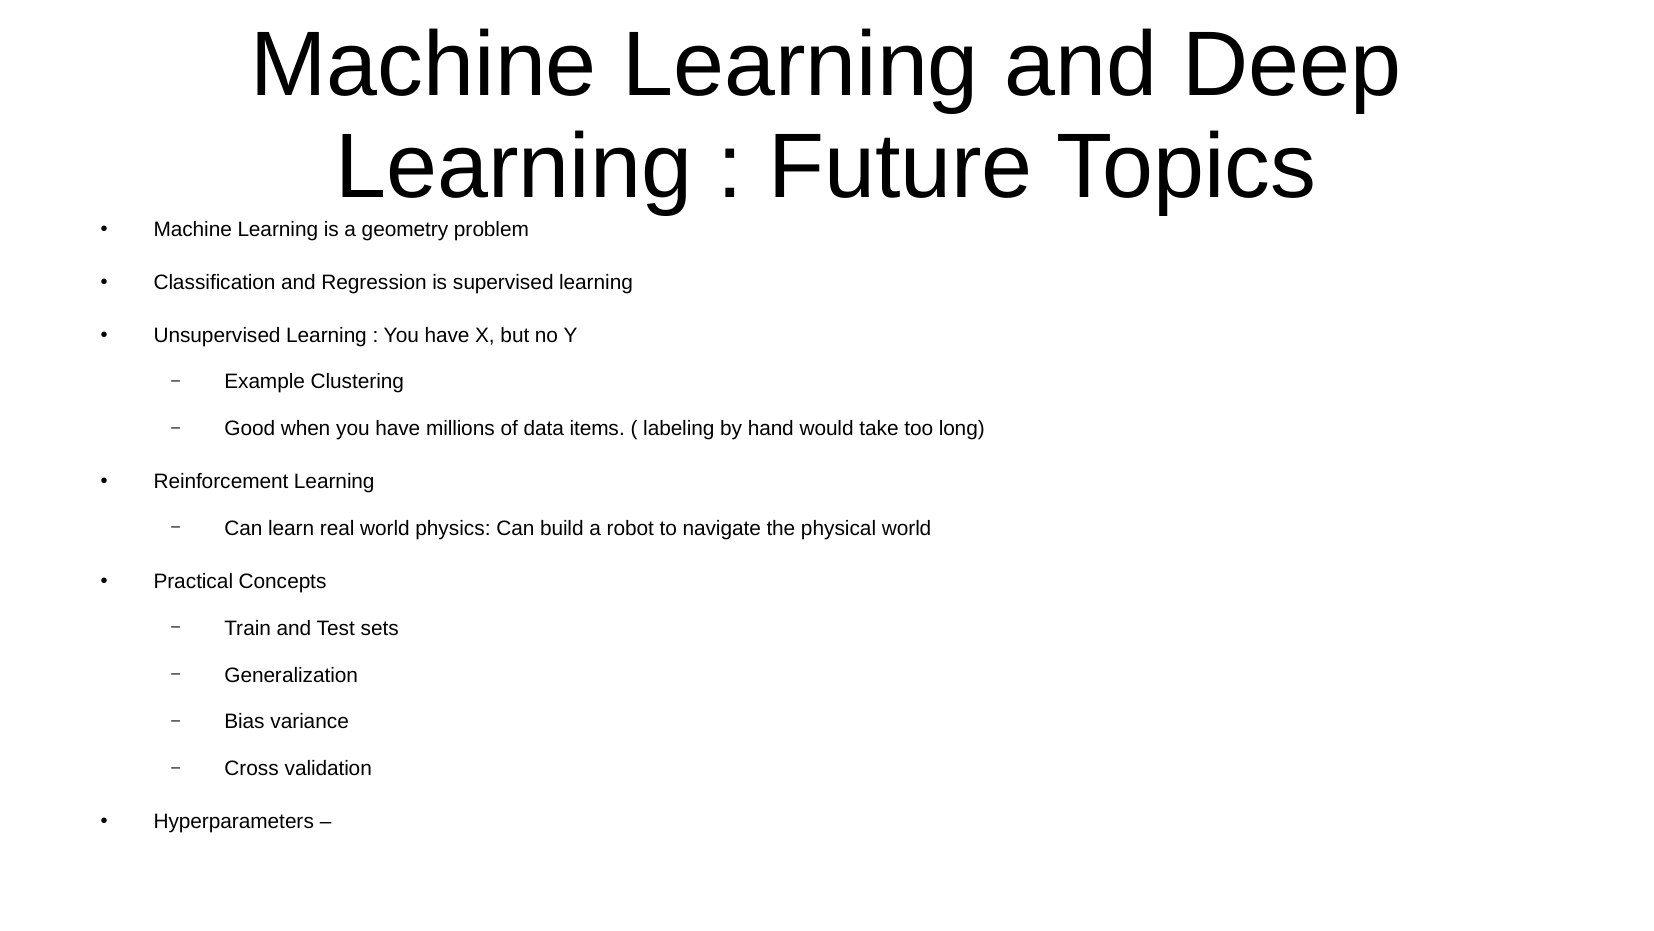

# Machine Learning and Deep Learning : Future Topics
Machine Learning is a geometry problem
Classification and Regression is supervised learning
Unsupervised Learning : You have X, but no Y
Example Clustering
Good when you have millions of data items. ( labeling by hand would take too long)
Reinforcement Learning
Can learn real world physics: Can build a robot to navigate the physical world
Practical Concepts
Train and Test sets
Generalization
Bias variance
Cross validation
Hyperparameters –